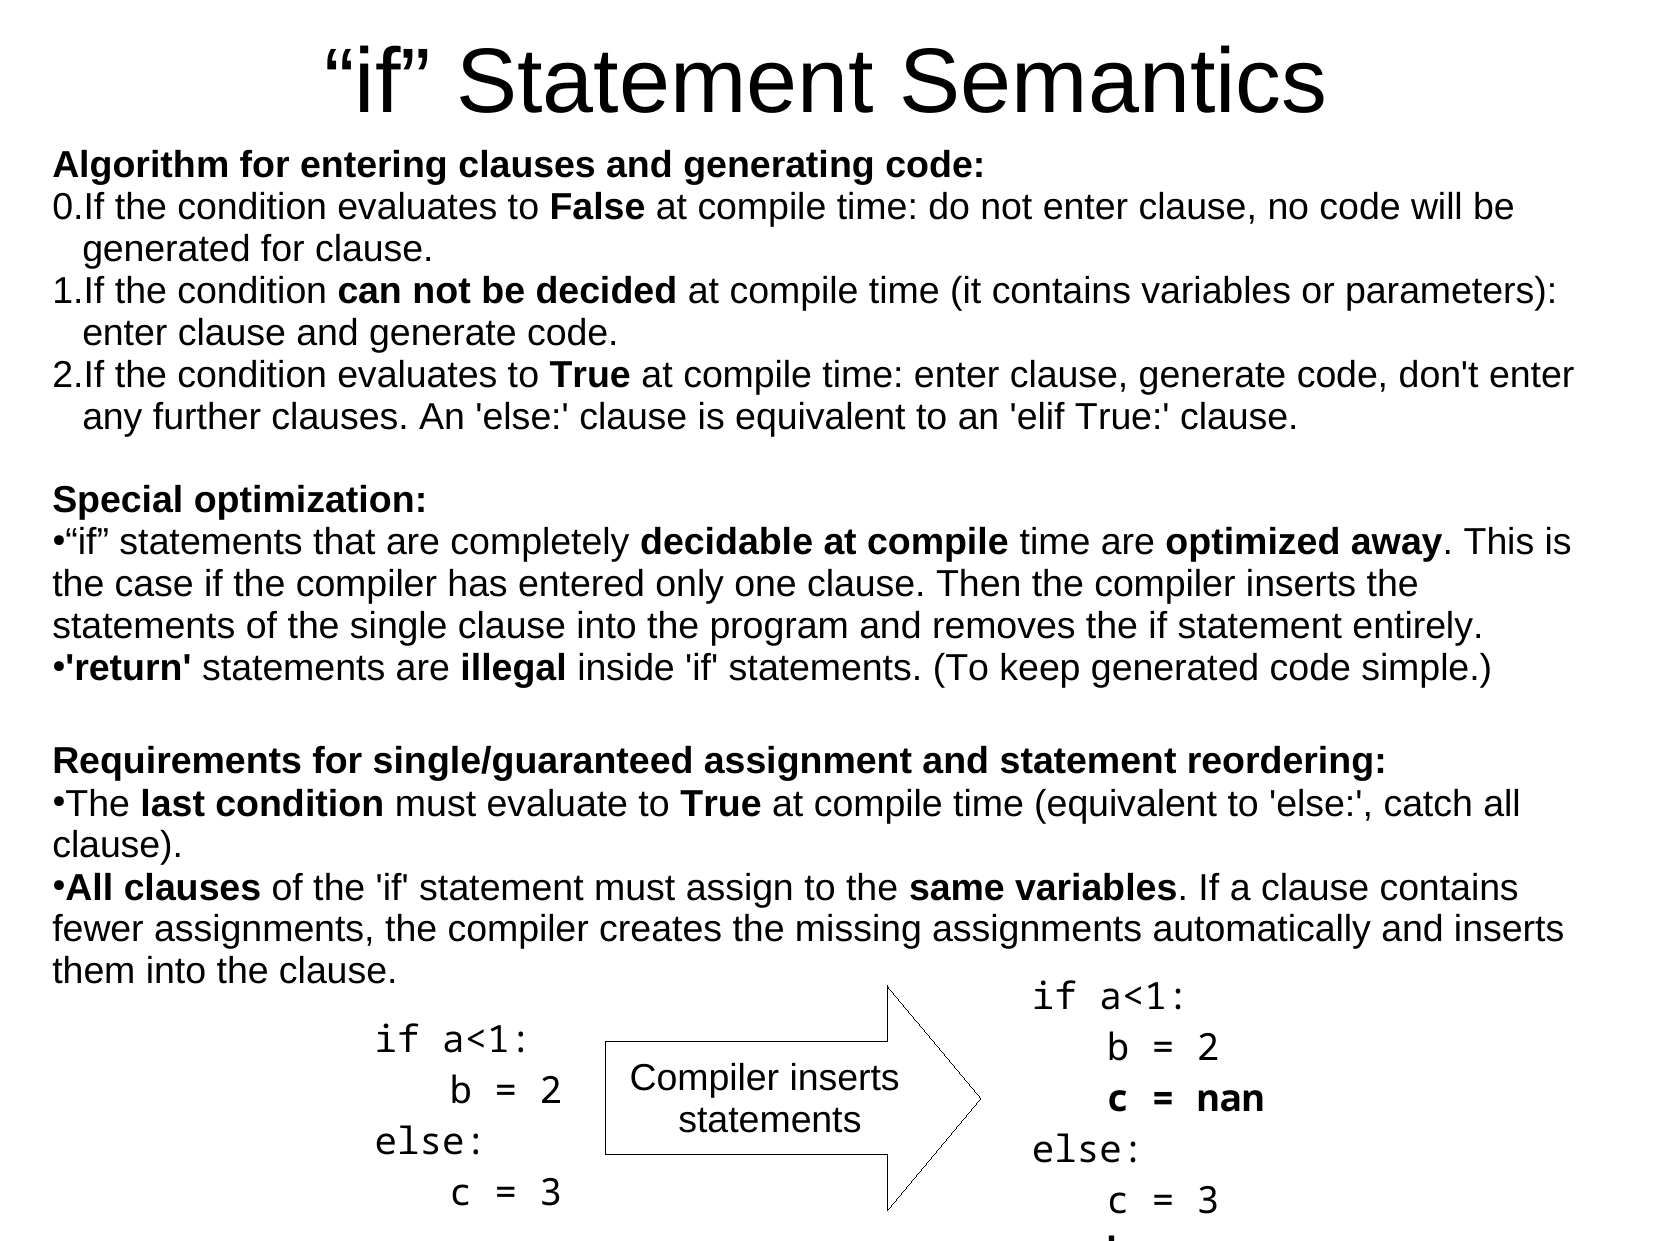

# “if” Statement Semantics
Algorithm for entering clauses and generating code:
If the condition evaluates to False at compile time: do not enter clause, no code will be generated for clause.
If the condition can not be decided at compile time (it contains variables or parameters): enter clause and generate code.
If the condition evaluates to True at compile time: enter clause, generate code, don't enter any further clauses. An 'else:' clause is equivalent to an 'elif True:' clause.
Special optimization:
“if” statements that are completely decidable at compile time are optimized away. This is the case if the compiler has entered only one clause. Then the compiler inserts the statements of the single clause into the program and removes the if statement entirely.
'return' statements are illegal inside 'if' statements. (To keep generated code simple.)
Requirements for single/guaranteed assignment and statement reordering:
The last condition must evaluate to True at compile time (equivalent to 'else:', catch all clause).
All clauses of the 'if' statement must assign to the same variables. If a clause contains fewer assignments, the compiler creates the missing assignments automatically and inserts them into the clause.
if a<1:
	b = 2
	c = nan
else:
	c = 3
	b = nan
Compiler inserts
statements
if a<1:
	b = 2
else:
	c = 3